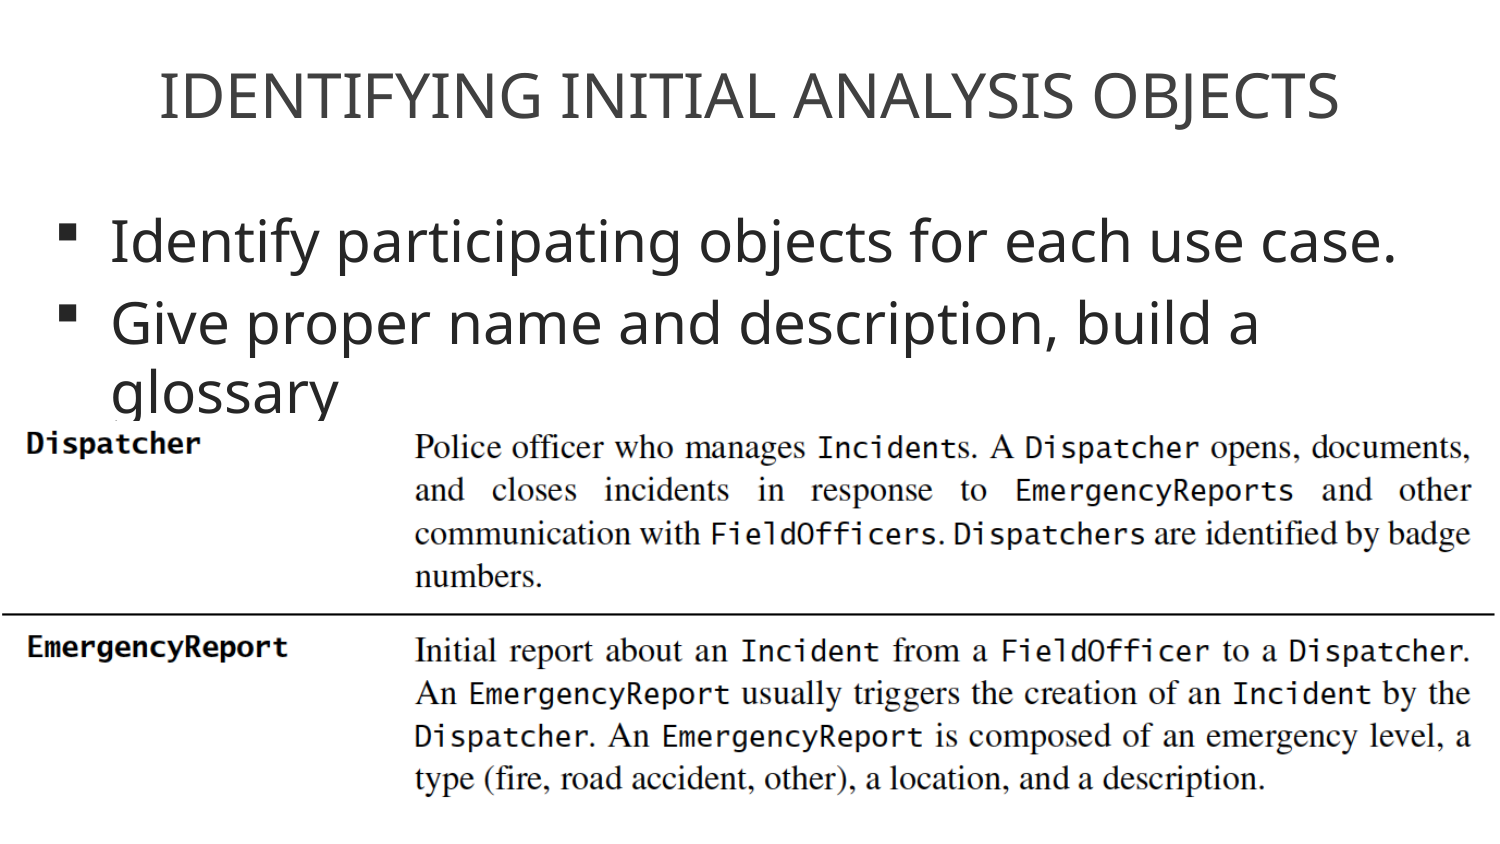

# Identifying INITIAL ANALYSIS OBJECTS
Identify participating objects for each use case.
Give proper name and description, build a glossary